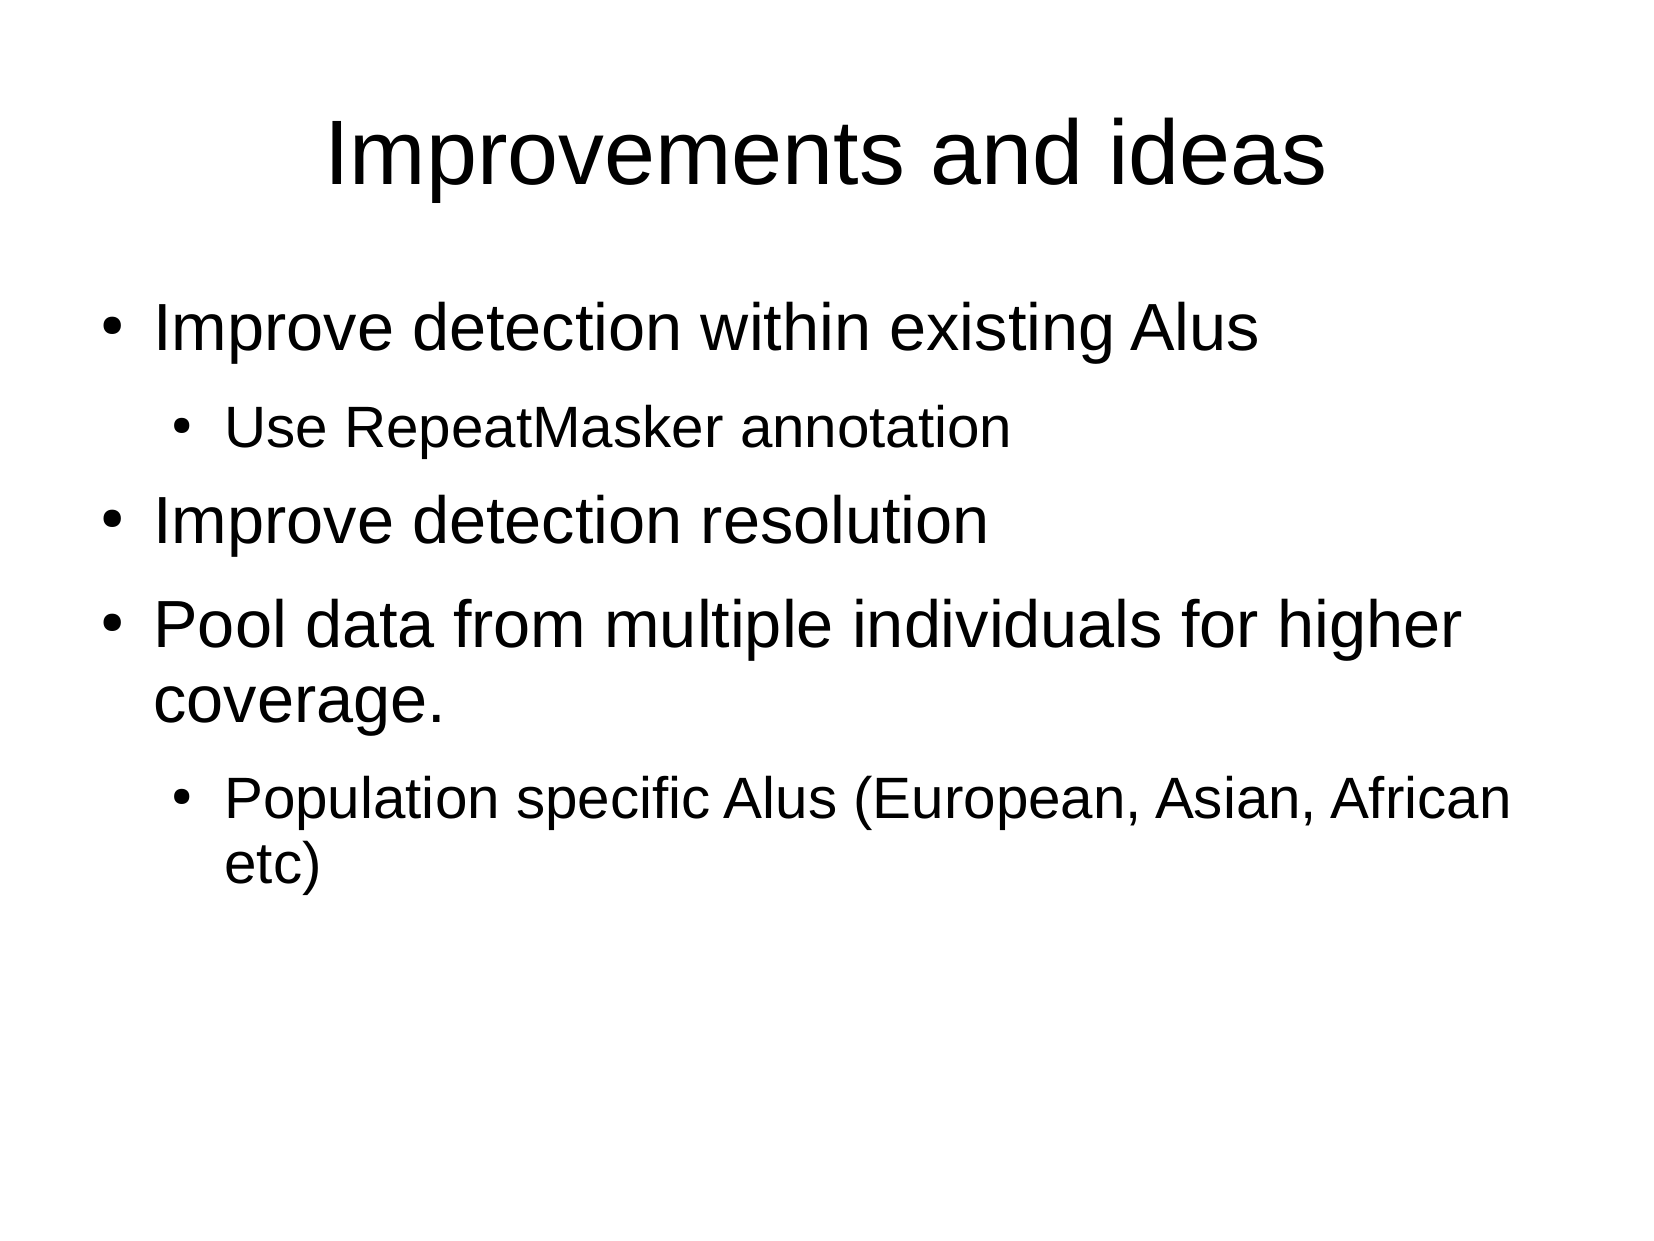

# Improvements and ideas
Improve detection within existing Alus
Use RepeatMasker annotation
Improve detection resolution
Pool data from multiple individuals for higher coverage.
Population specific Alus (European, Asian, African etc)